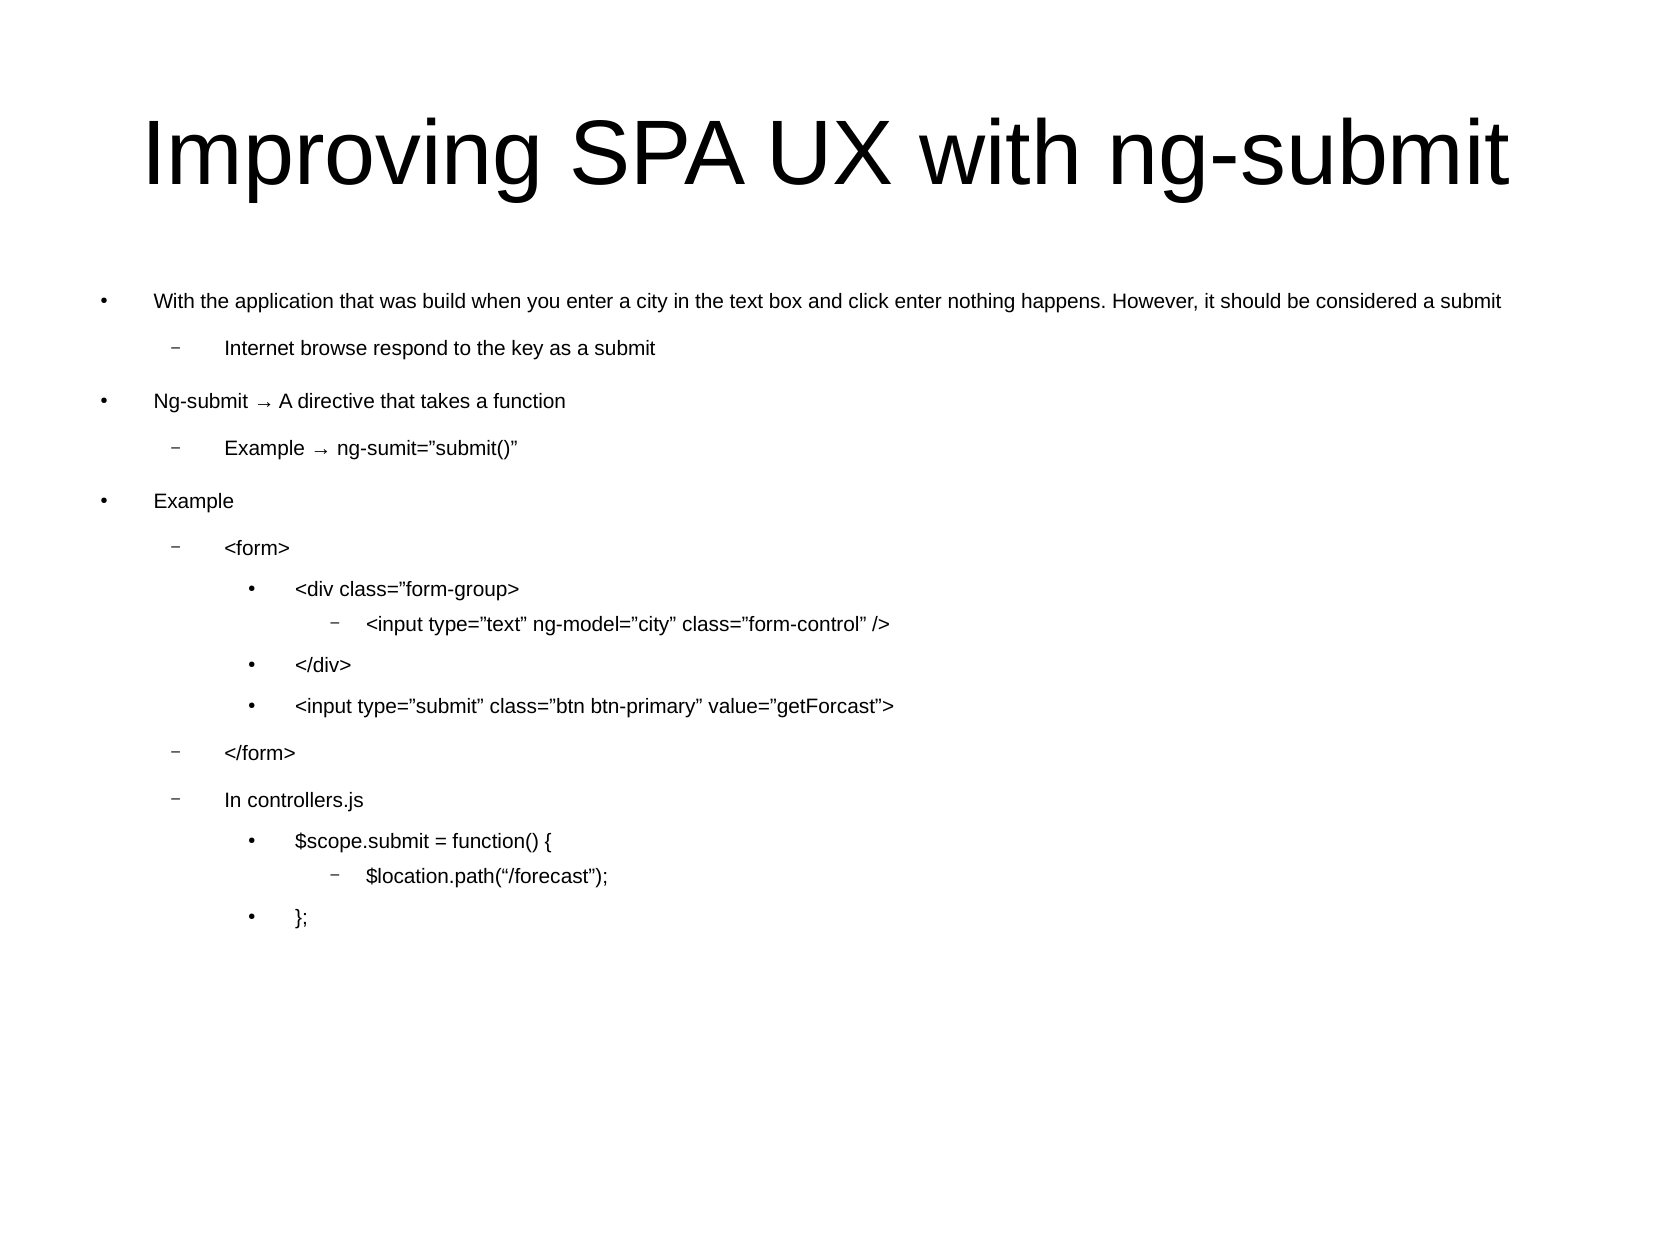

# Improving SPA UX with ng-submit
With the application that was build when you enter a city in the text box and click enter nothing happens. However, it should be considered a submit
Internet browse respond to the key as a submit
Ng-submit → A directive that takes a function
Example → ng-sumit=”submit()”
Example
<form>
<div class=”form-group>
<input type=”text” ng-model=”city” class=”form-control” />
</div>
<input type=”submit” class=”btn btn-primary” value=”getForcast”>
</form>
In controllers.js
$scope.submit = function() {
$location.path(“/forecast”);
};